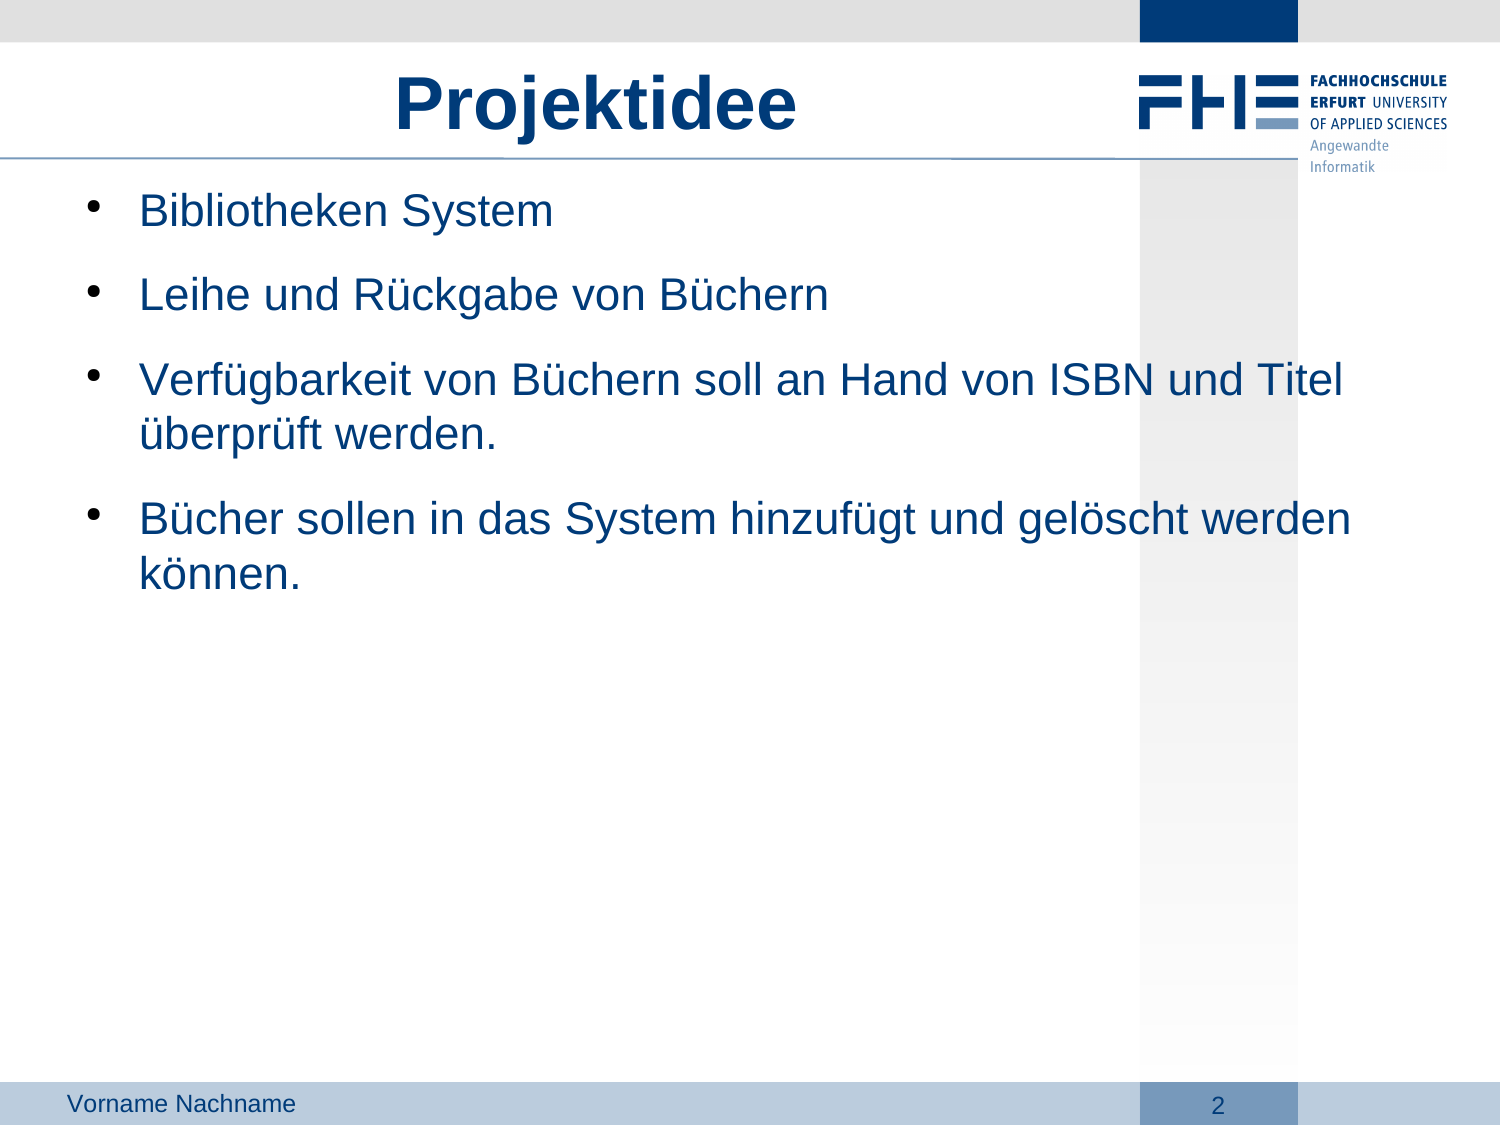

# Projektidee
Bibliotheken System
Leihe und Rückgabe von Büchern
Verfügbarkeit von Büchern soll an Hand von ISBN und Titel überprüft werden.
Bücher sollen in das System hinzufügt und gelöscht werden können.